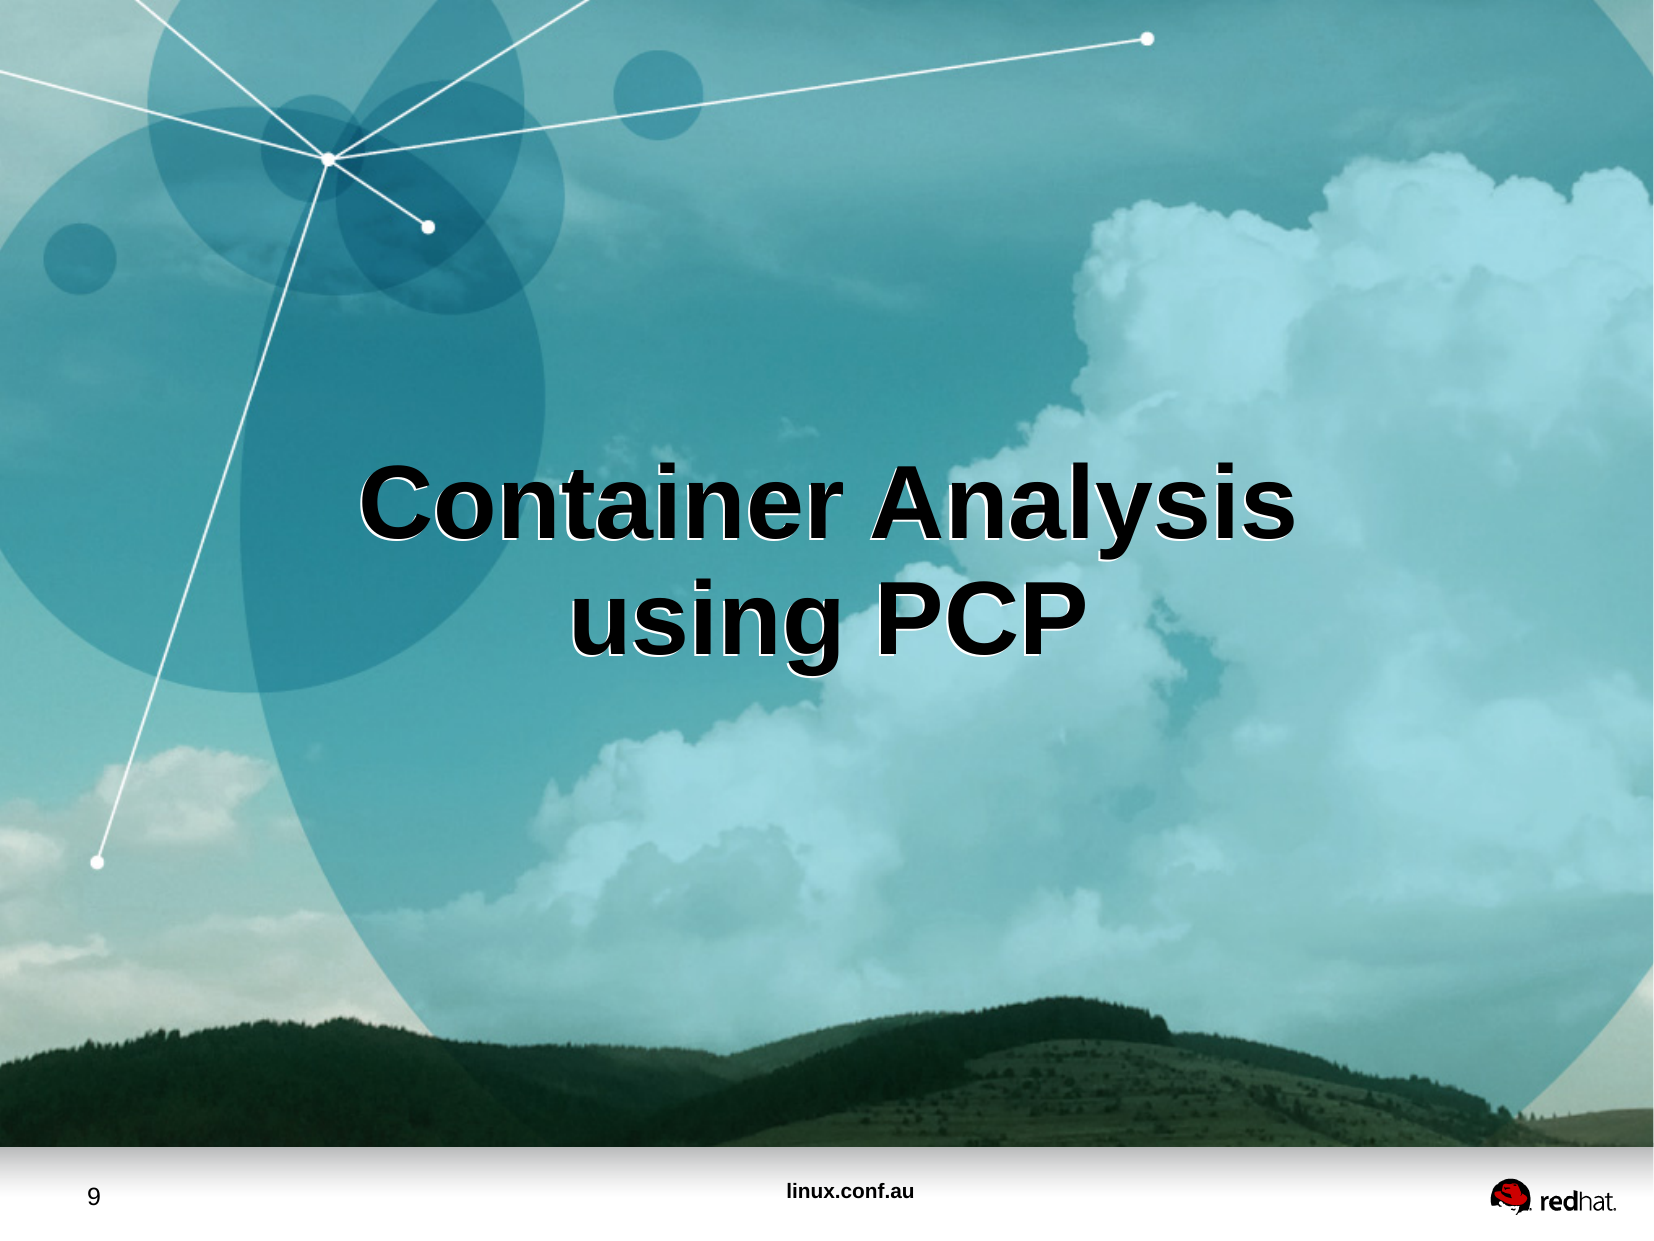

Container Analysis
using PCP
# Container Analysis using PCP